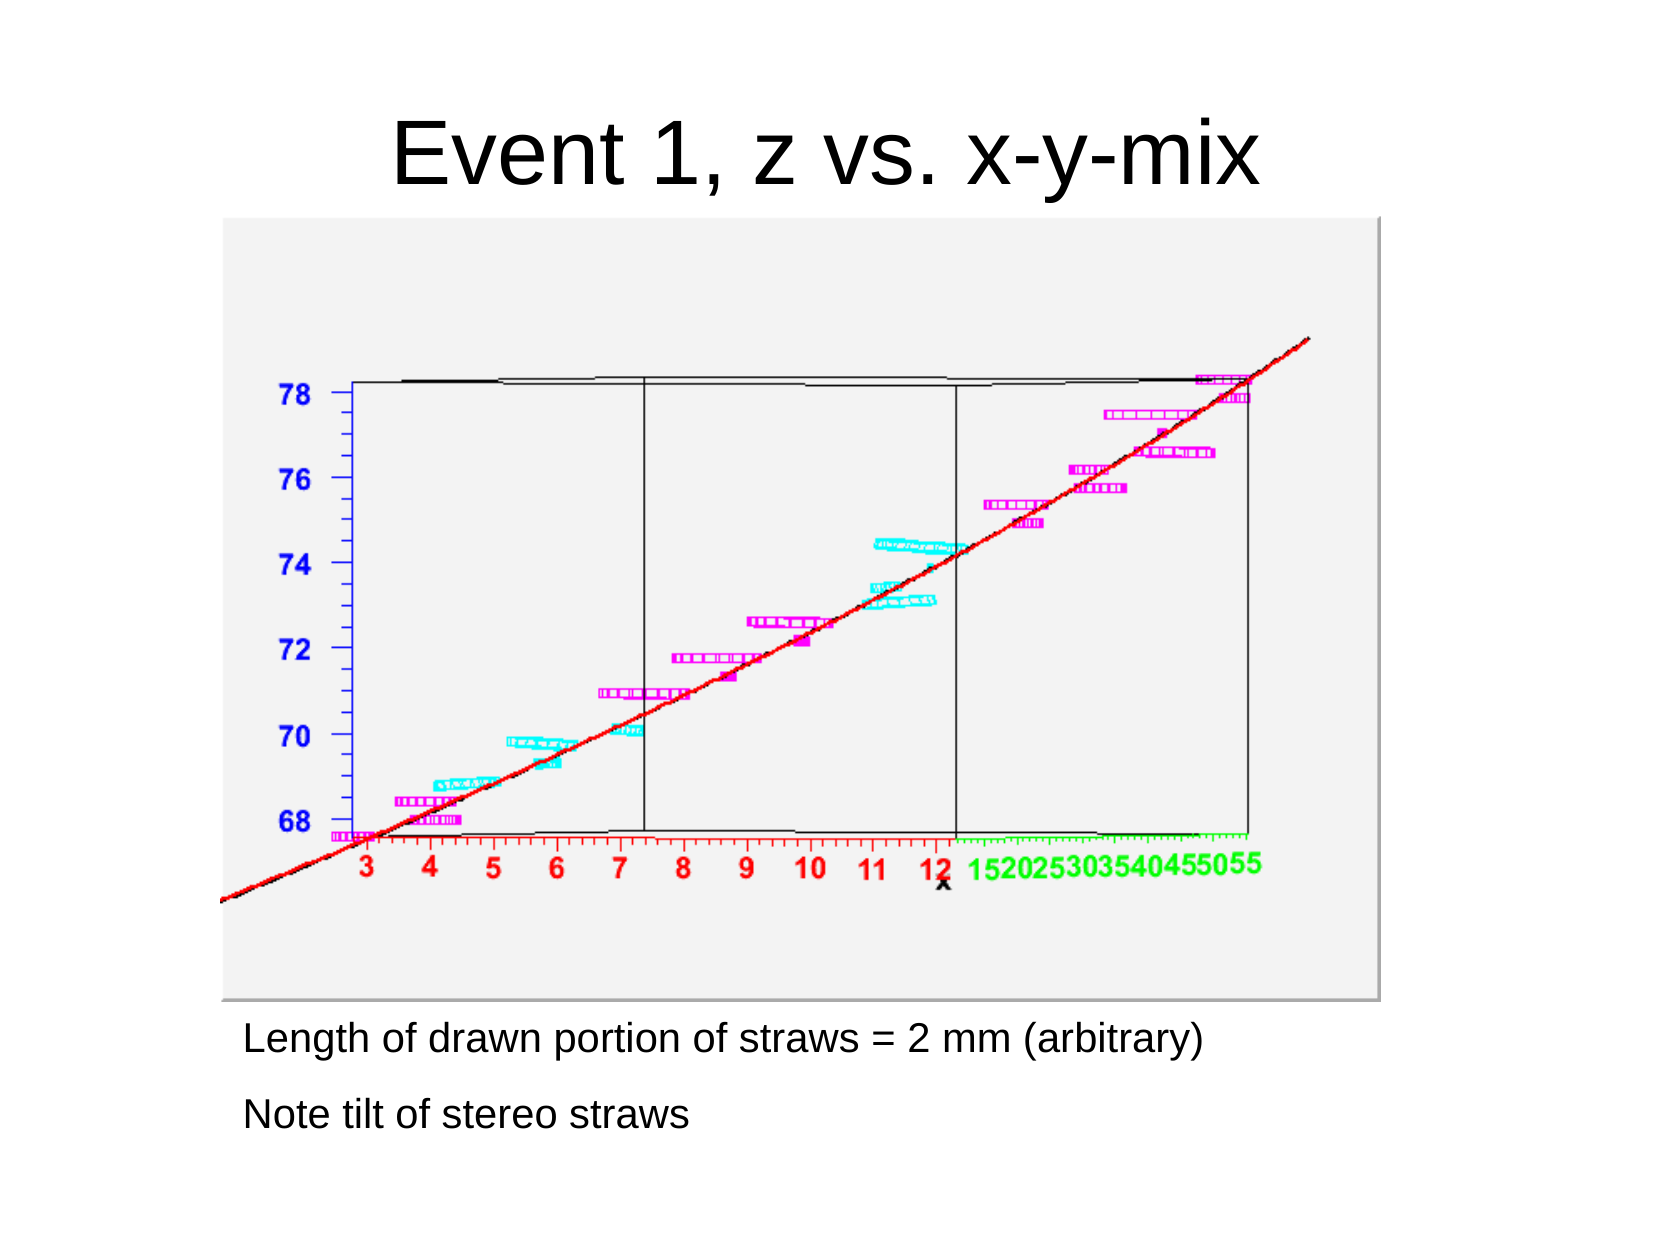

# Event 1, z vs. x-y-mix
Length of drawn portion of straws = 2 mm (arbitrary)
Note tilt of stereo straws